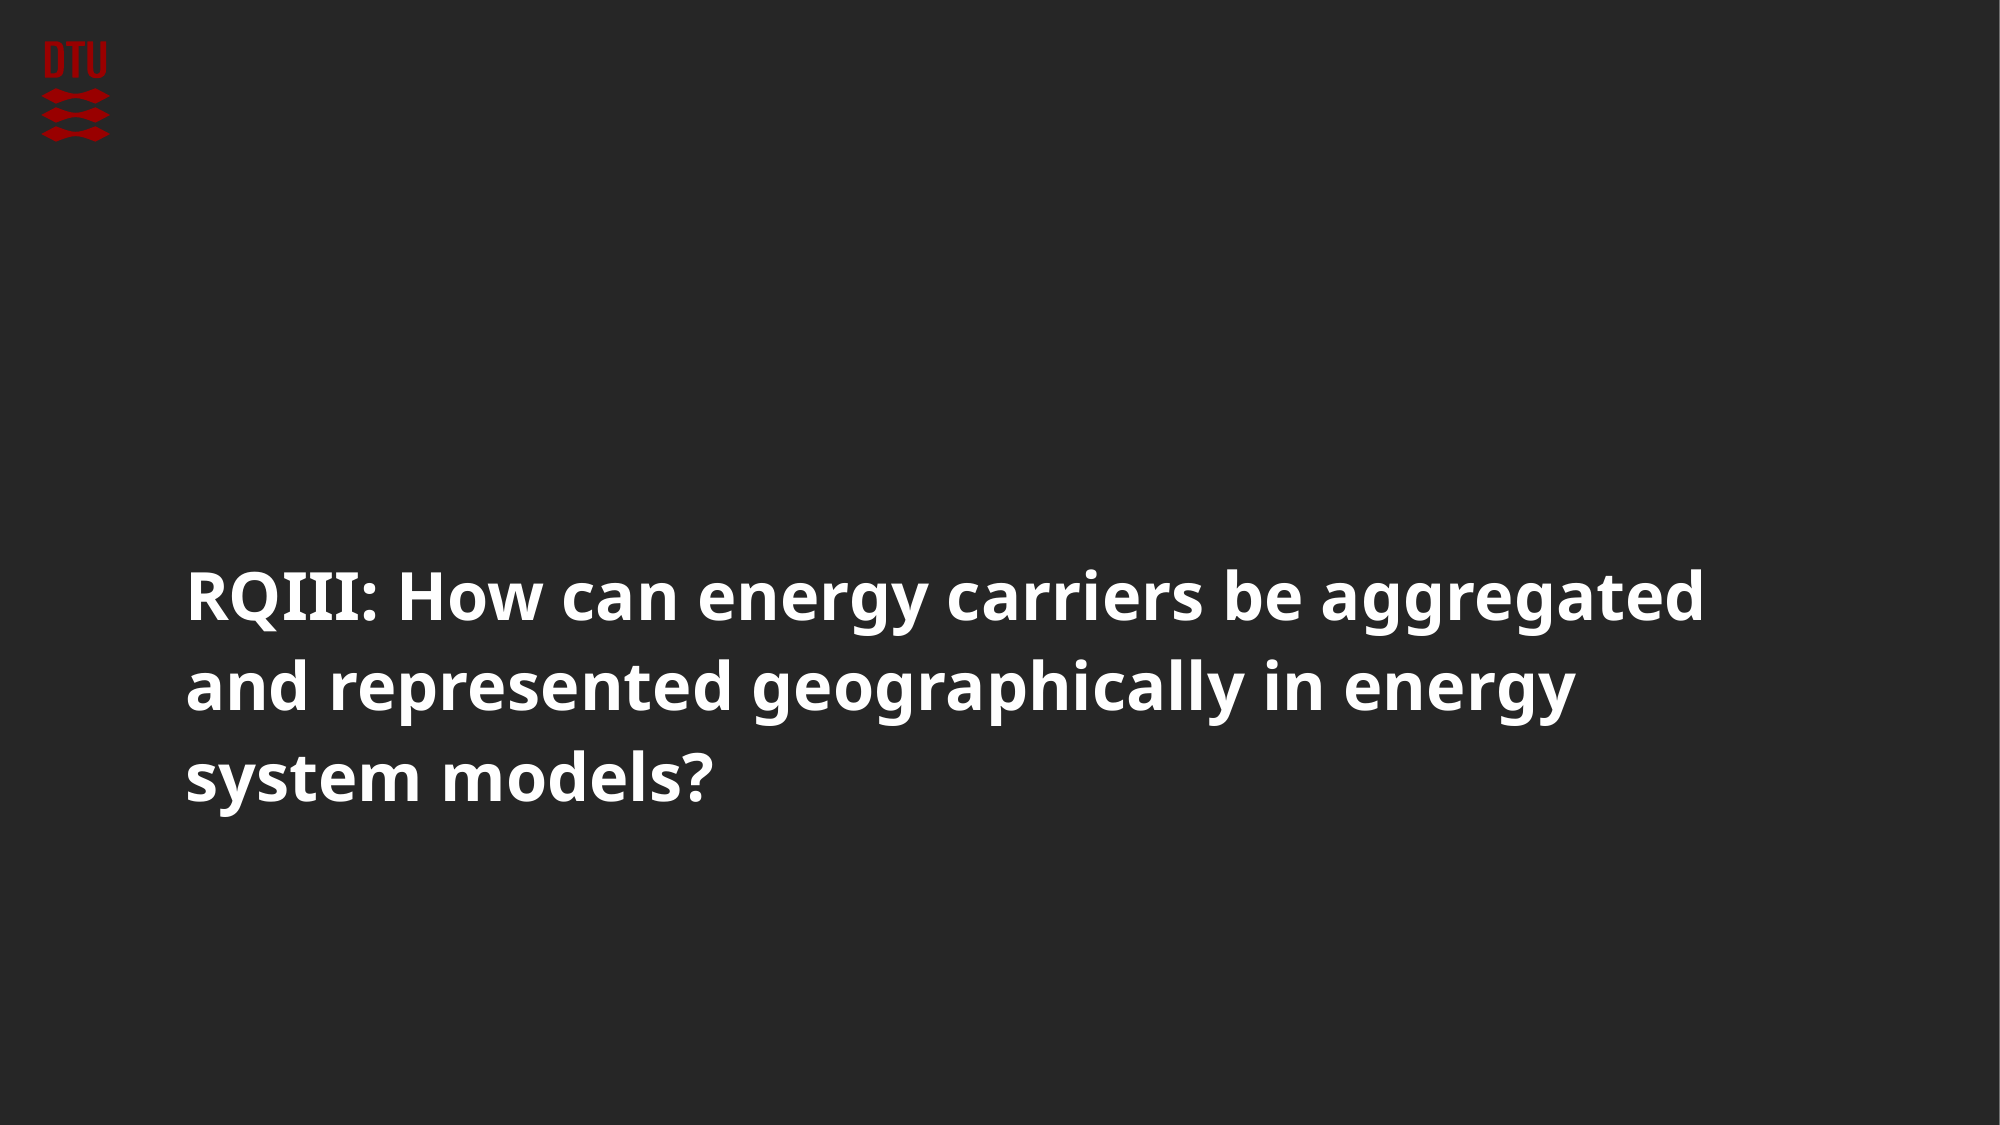

# RQIII: How can energy carriers be aggregated and represented geographically in energy system models?